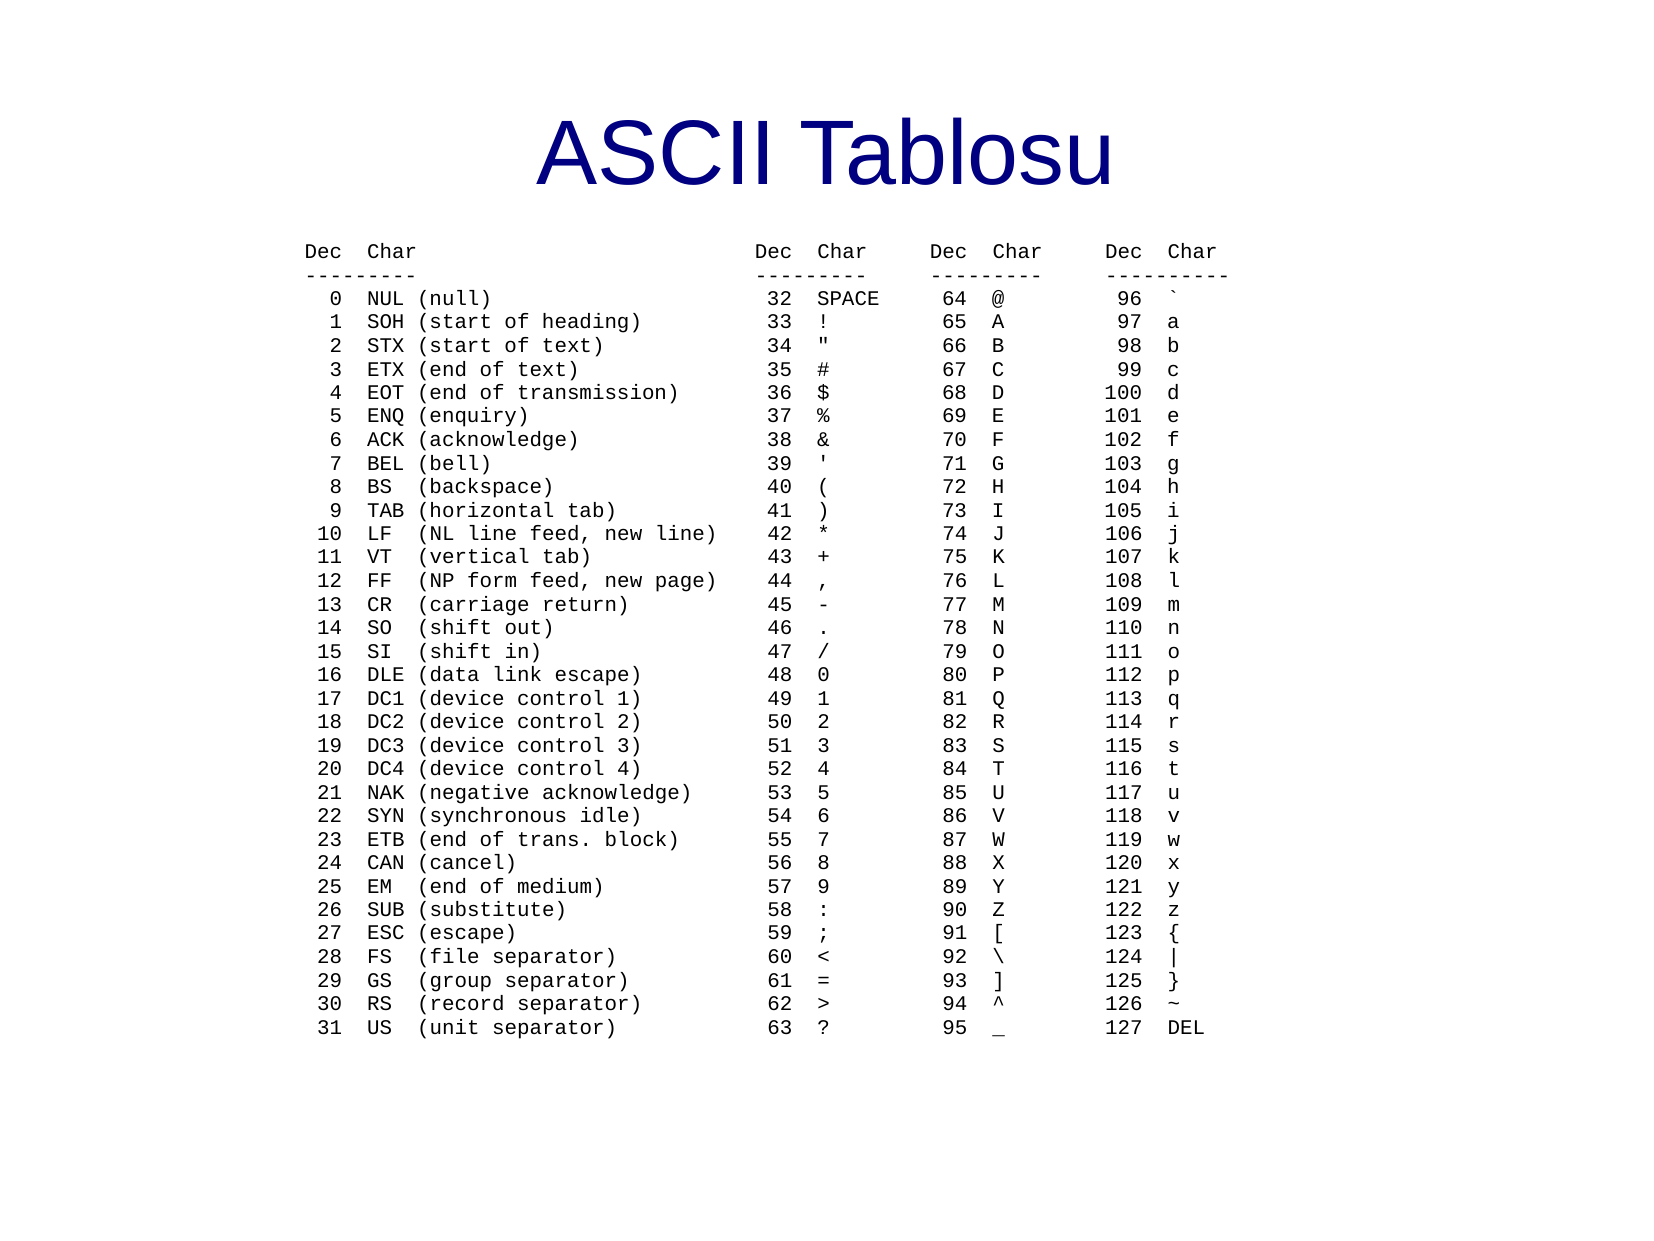

# ASCII Tablosu
Dec Char Dec Char Dec Char Dec Char
--------- --------- --------- ----------
 0 NUL (null) 32 SPACE 64 @ 96 `
 1 SOH (start of heading) 33 ! 65 A 97 a
 2 STX (start of text) 34 " 66 B 98 b
 3 ETX (end of text) 35 # 67 C 99 c
 4 EOT (end of transmission) 36 $ 68 D 100 d
 5 ENQ (enquiry) 37 % 69 E 101 e
 6 ACK (acknowledge) 38 & 70 F 102 f
 7 BEL (bell) 39 ' 71 G 103 g
 8 BS (backspace) 40 ( 72 H 104 h
 9 TAB (horizontal tab) 41 ) 73 I 105 i
 10 LF (NL line feed, new line) 42 * 74 J 106 j
 11 VT (vertical tab) 43 + 75 K 107 k
 12 FF (NP form feed, new page) 44 , 76 L 108 l
 13 CR (carriage return) 45 - 77 M 109 m
 14 SO (shift out) 46 . 78 N 110 n
 15 SI (shift in) 47 / 79 O 111 o
 16 DLE (data link escape) 48 0 80 P 112 p
 17 DC1 (device control 1) 49 1 81 Q 113 q
 18 DC2 (device control 2) 50 2 82 R 114 r
 19 DC3 (device control 3) 51 3 83 S 115 s
 20 DC4 (device control 4) 52 4 84 T 116 t
 21 NAK (negative acknowledge) 53 5 85 U 117 u
 22 SYN (synchronous idle) 54 6 86 V 118 v
 23 ETB (end of trans. block) 55 7 87 W 119 w
 24 CAN (cancel) 56 8 88 X 120 x
 25 EM (end of medium) 57 9 89 Y 121 y
 26 SUB (substitute) 58 : 90 Z 122 z
 27 ESC (escape) 59 ; 91 [ 123 {
 28 FS (file separator) 60 < 92 \ 124 |
 29 GS (group separator) 61 = 93 ] 125 }
 30 RS (record separator) 62 > 94 ^ 126 ~
 31 US (unit separator) 63 ? 95 _ 127 DEL